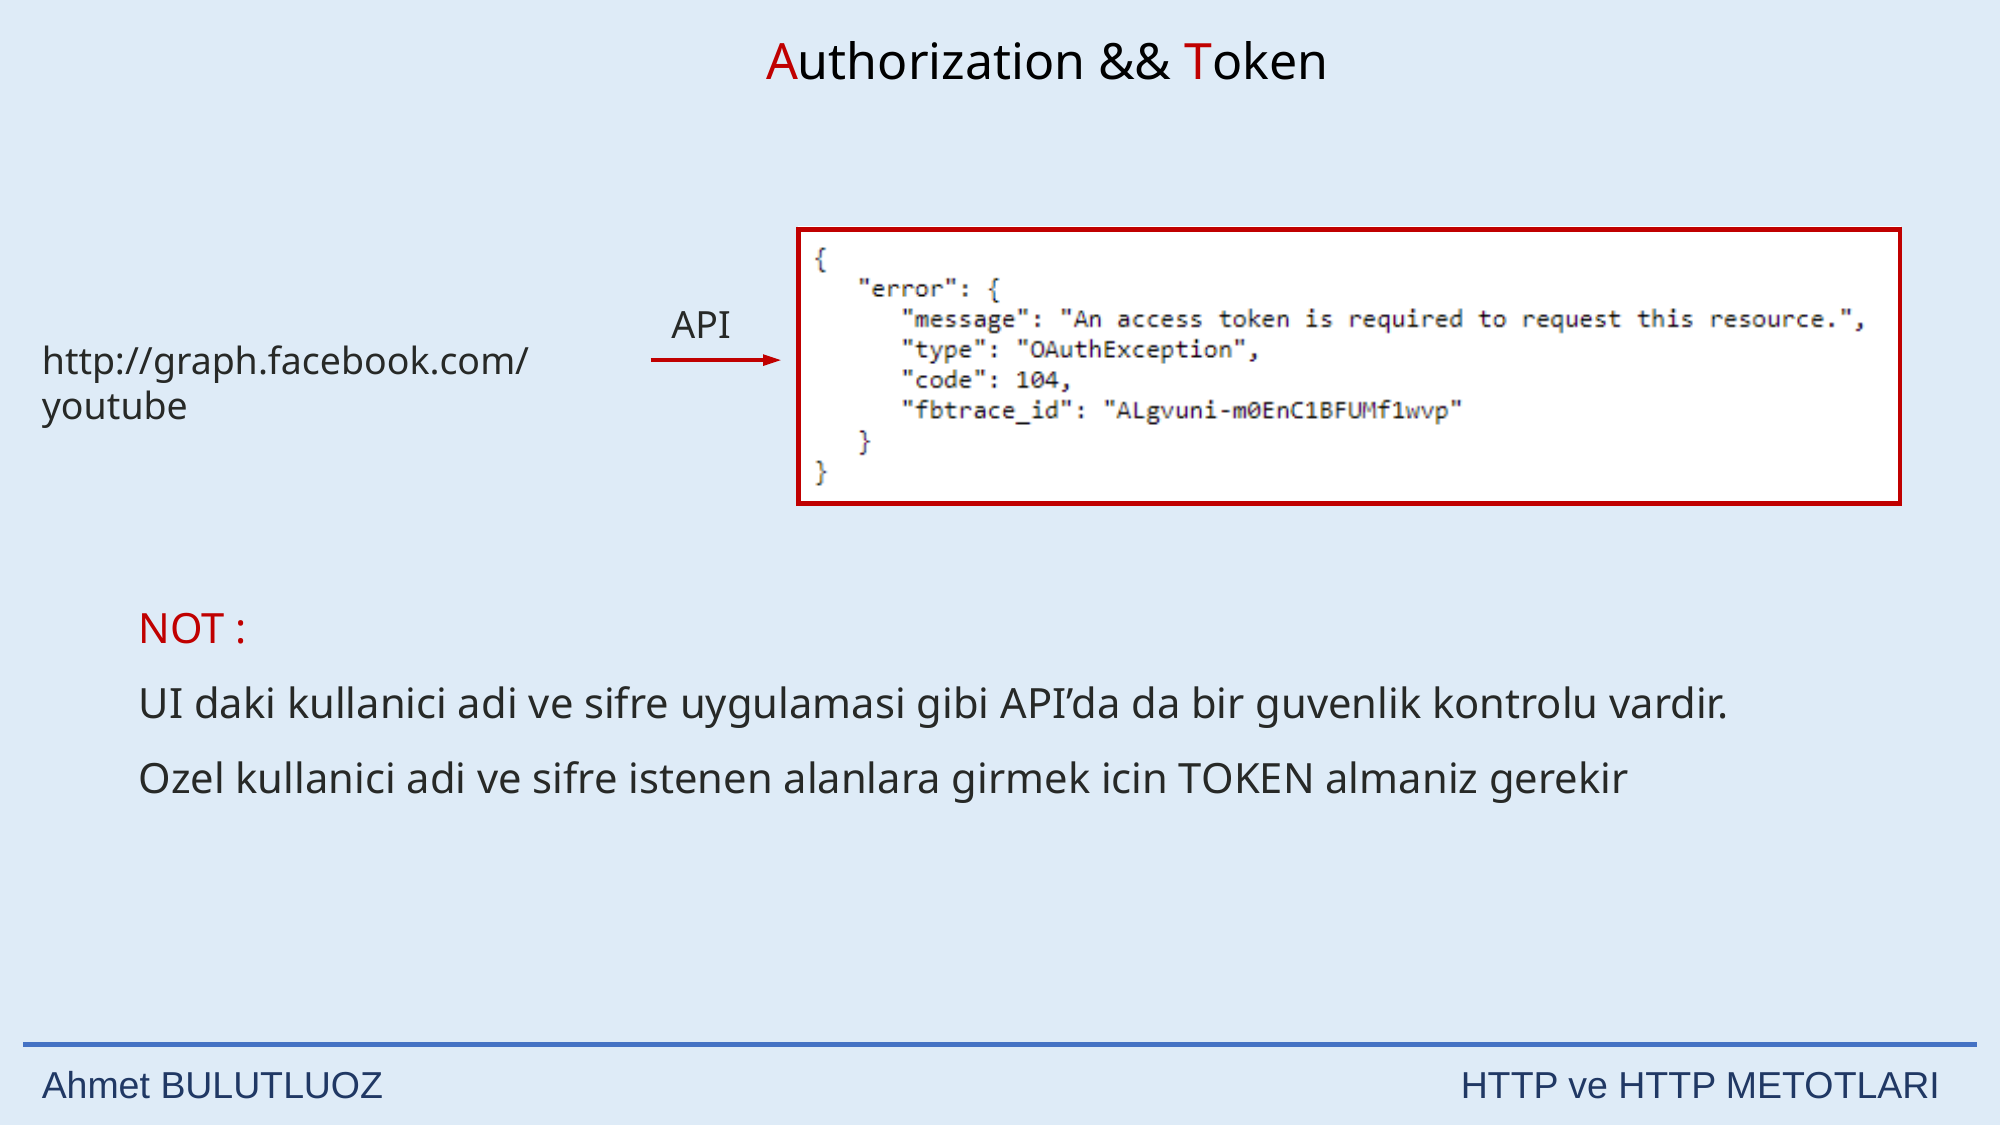

Authorization && Token
API
http://graph.facebook.com/youtube
NOT :
UI daki kullanici adi ve sifre uygulamasi gibi API’da da bir guvenlik kontrolu vardir.
Ozel kullanici adi ve sifre istenen alanlara girmek icin TOKEN almaniz gerekir
Ahmet BULUTLUOZ HTTP ve HTTP METOTLARI